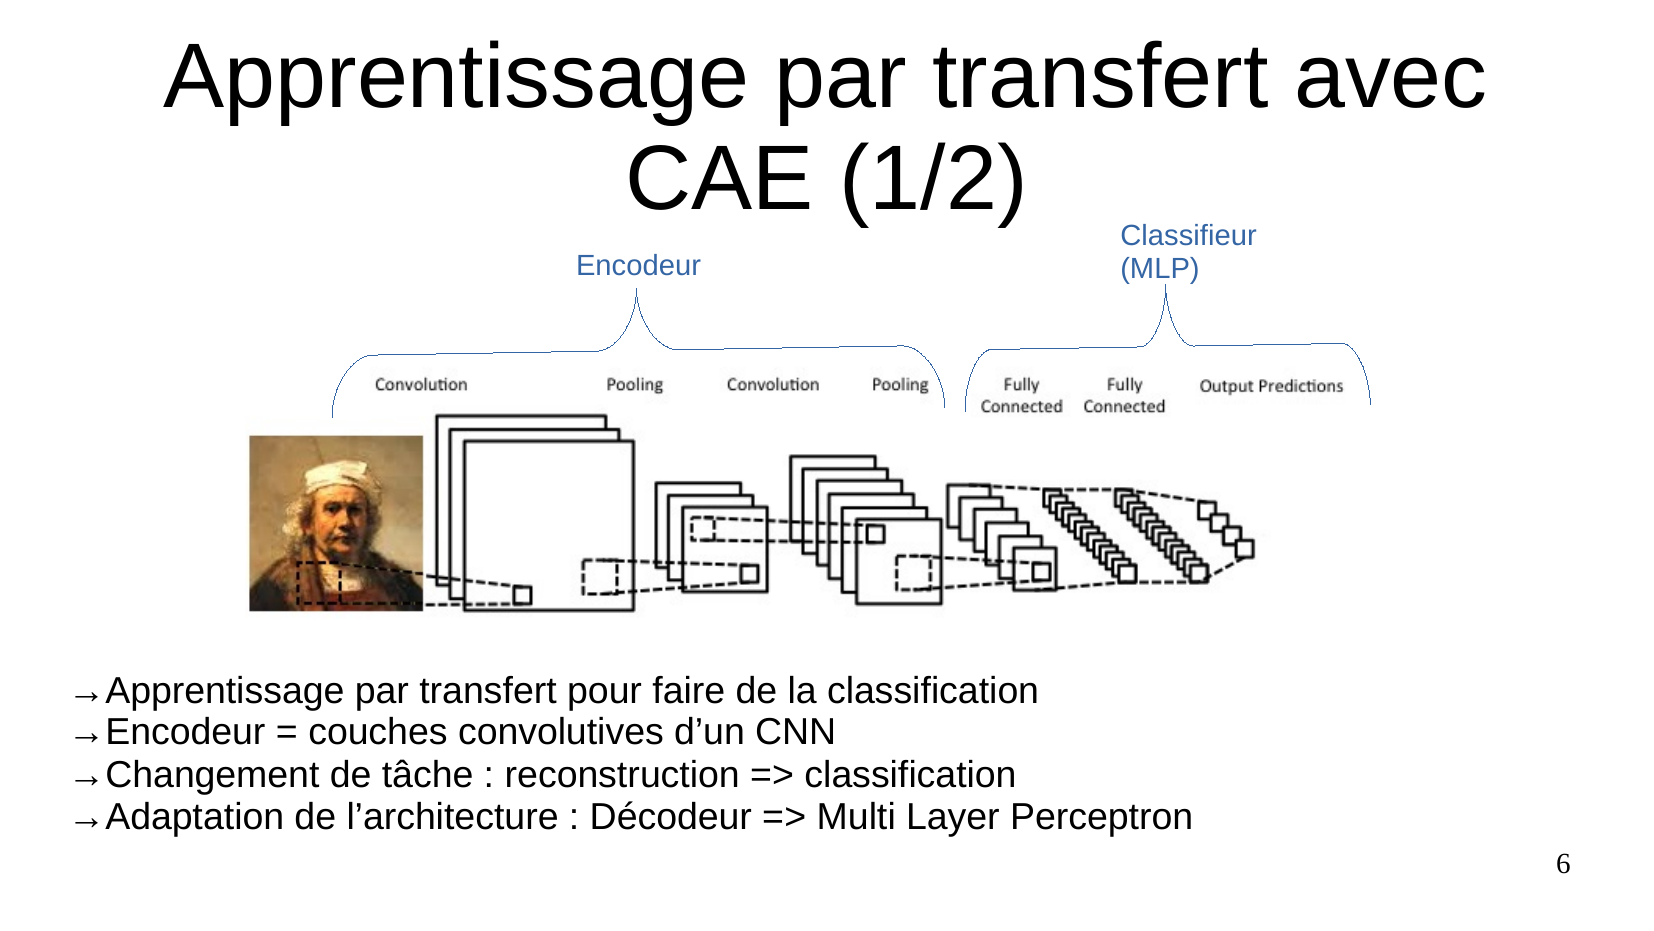

# Apprentissage par transfert avec CAE (1/2)
Classifieur (MLP)
Encodeur
→Apprentissage par transfert pour faire de la classification
→Encodeur = couches convolutives d’un CNN
→Changement de tâche : reconstruction => classification
→Adaptation de l’architecture : Décodeur => Multi Layer Perceptron
6